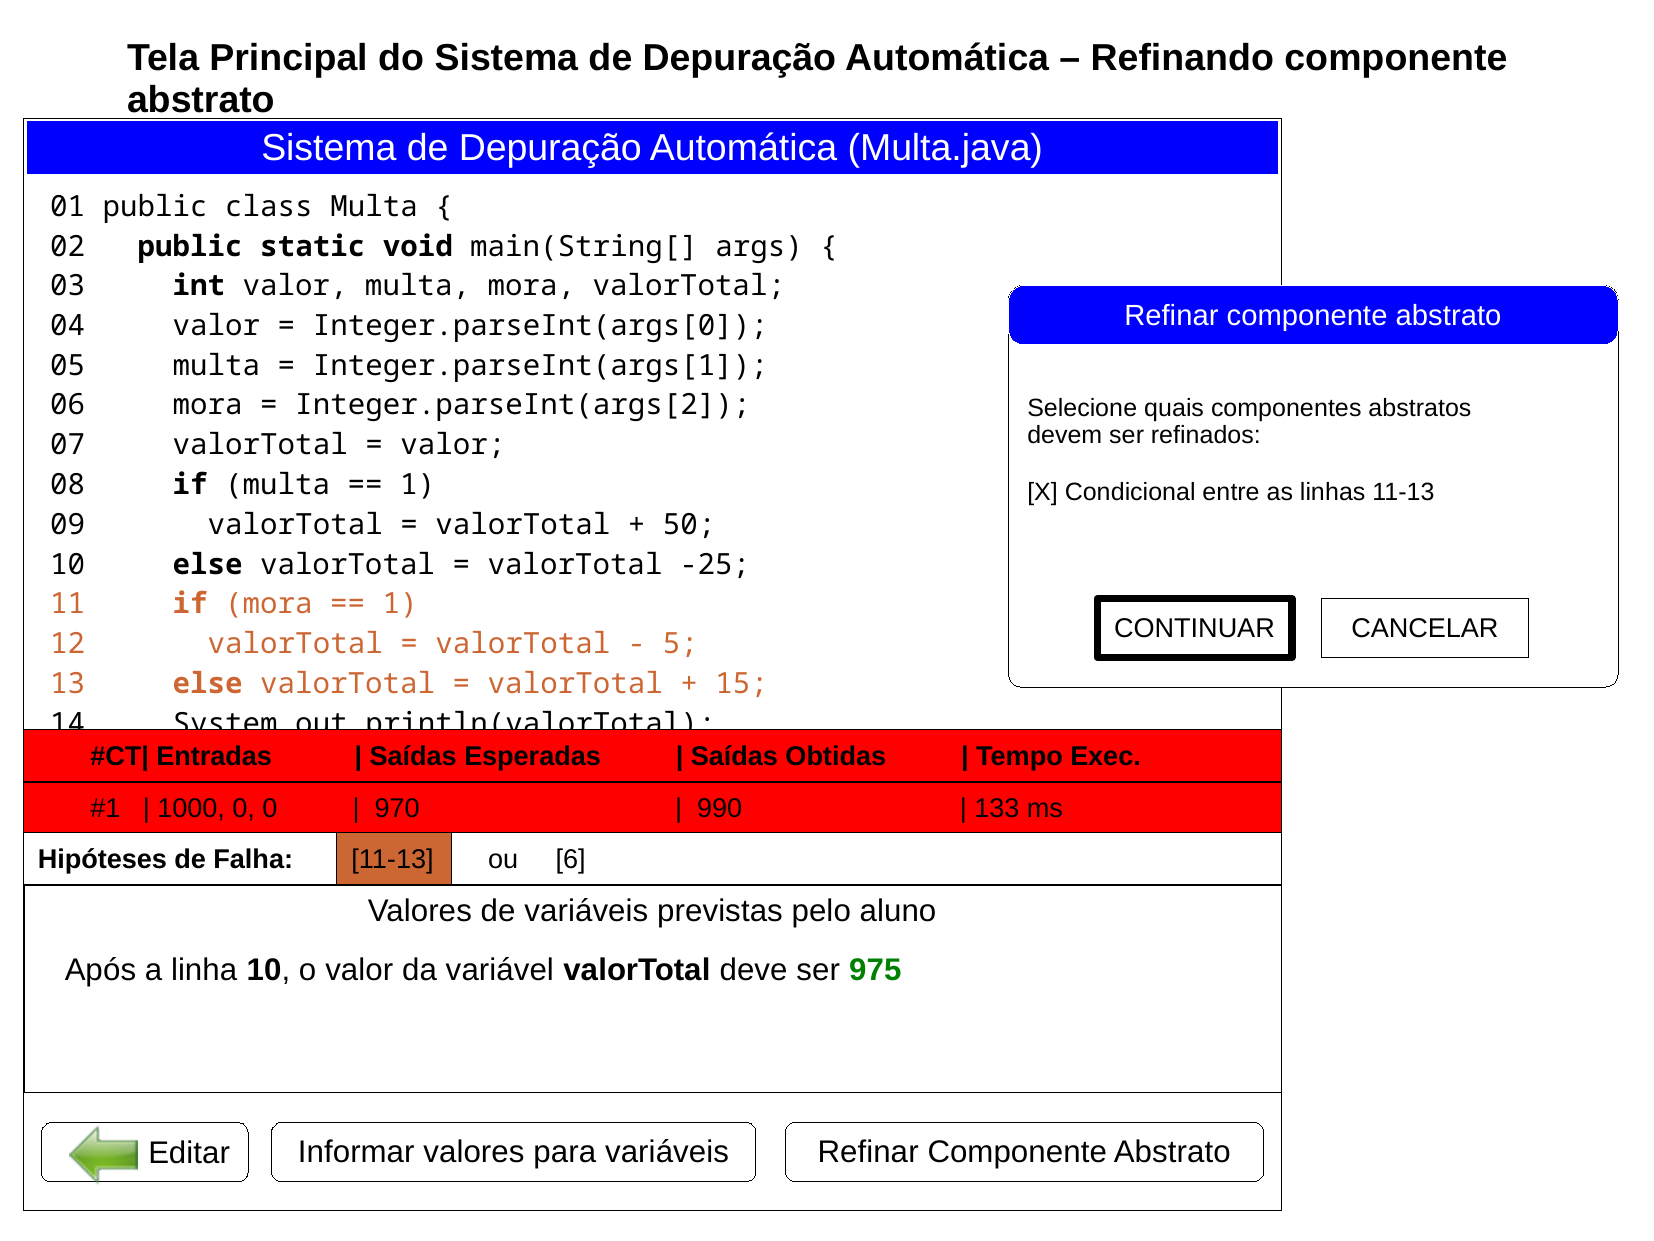

Tela Principal do Sistema de Depuração Automática – Refinando componente abstrato
Sistema de Depuração Automática (Multa.java)
01 public class Multa {
02 public static void main(String[] args) {
03 int valor, multa, mora, valorTotal;
04 valor = Integer.parseInt(args[0]);
05 multa = Integer.parseInt(args[1]);
06 mora = Integer.parseInt(args[2]);
07 valorTotal = valor;
08 if (multa == 1)
09 valorTotal = valorTotal + 50;
10 else valorTotal = valorTotal -25;
11 if (mora == 1)
12 valorTotal = valorTotal - 5;
13 else valorTotal = valorTotal + 15;
14 System.out.println(valorTotal);
15 }
Selecione quais componentes abstratos
devem ser refinados:
[X] Condicional entre as linhas 11-13
Refinar componente abstrato
CONTINUAR
CANCELAR
 #CT| Entradas | Saídas Esperadas | Saídas Obtidas | Tempo Exec.
 #1 | 1000, 0, 0 | 970 | 990 | 133 ms
Hipóteses de Falha: ou [6]
[11-13]
Valores de variáveis previstas pelo aluno
 Após a linha 10, o valor da variável valorTotal deve ser 975
Editar
Informar valores para variáveis
Refinar Componente Abstrato